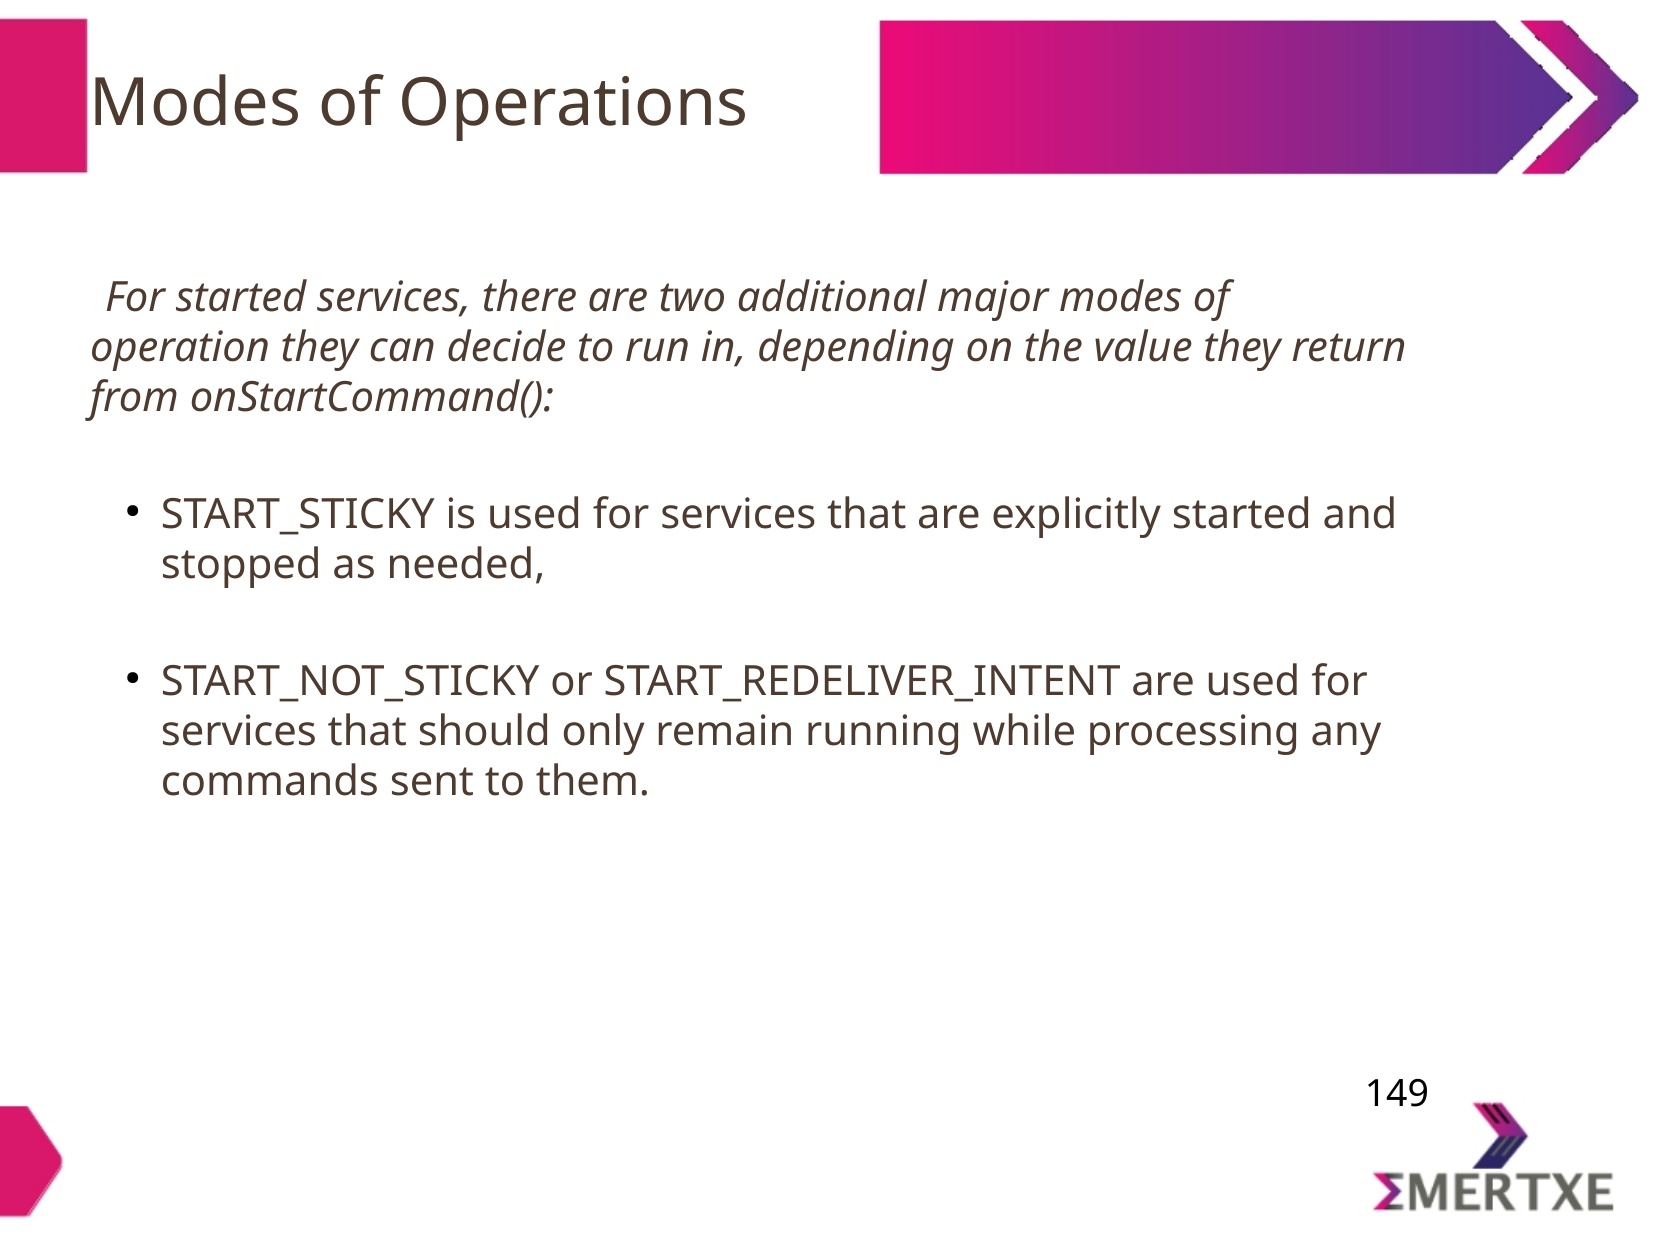

# Modes of Operations
For started services, there are two additional major modes of operation they can decide to run in, depending on the value they return from onStartCommand():
START_STICKY is used for services that are explicitly started and stopped as needed,
START_NOT_STICKY or START_REDELIVER_INTENT are used for services that should only remain running while processing any commands sent to them.